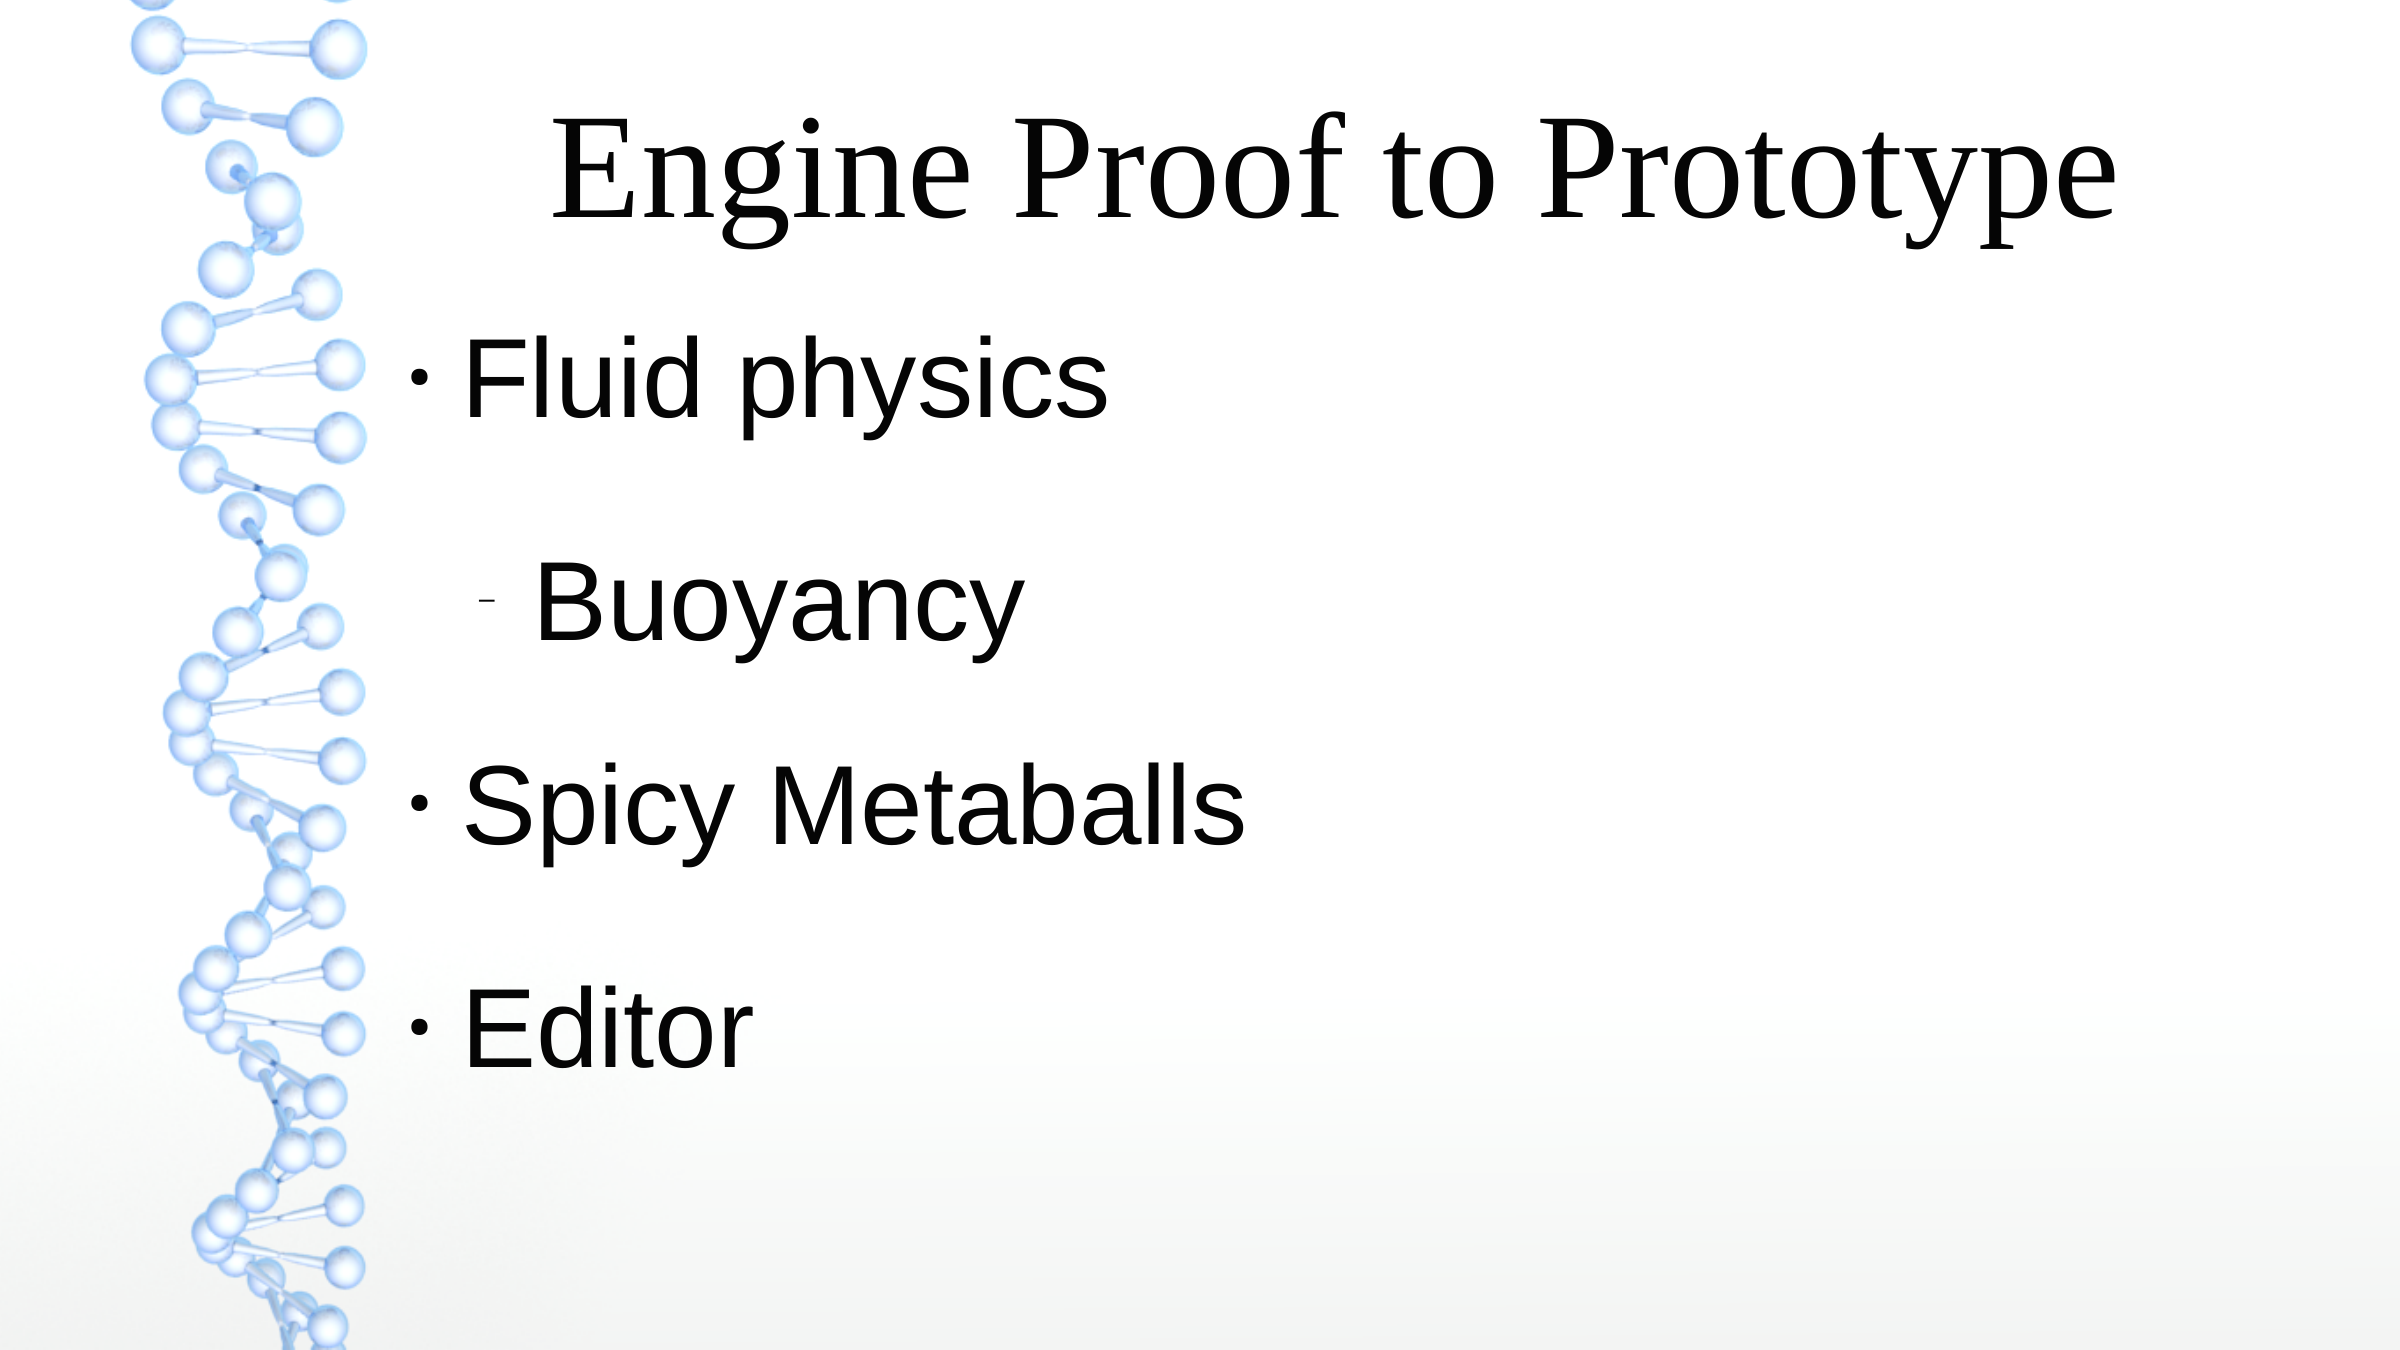

# Engine Proof to Prototype
Fluid physics
Buoyancy
Spicy Metaballs
Editor